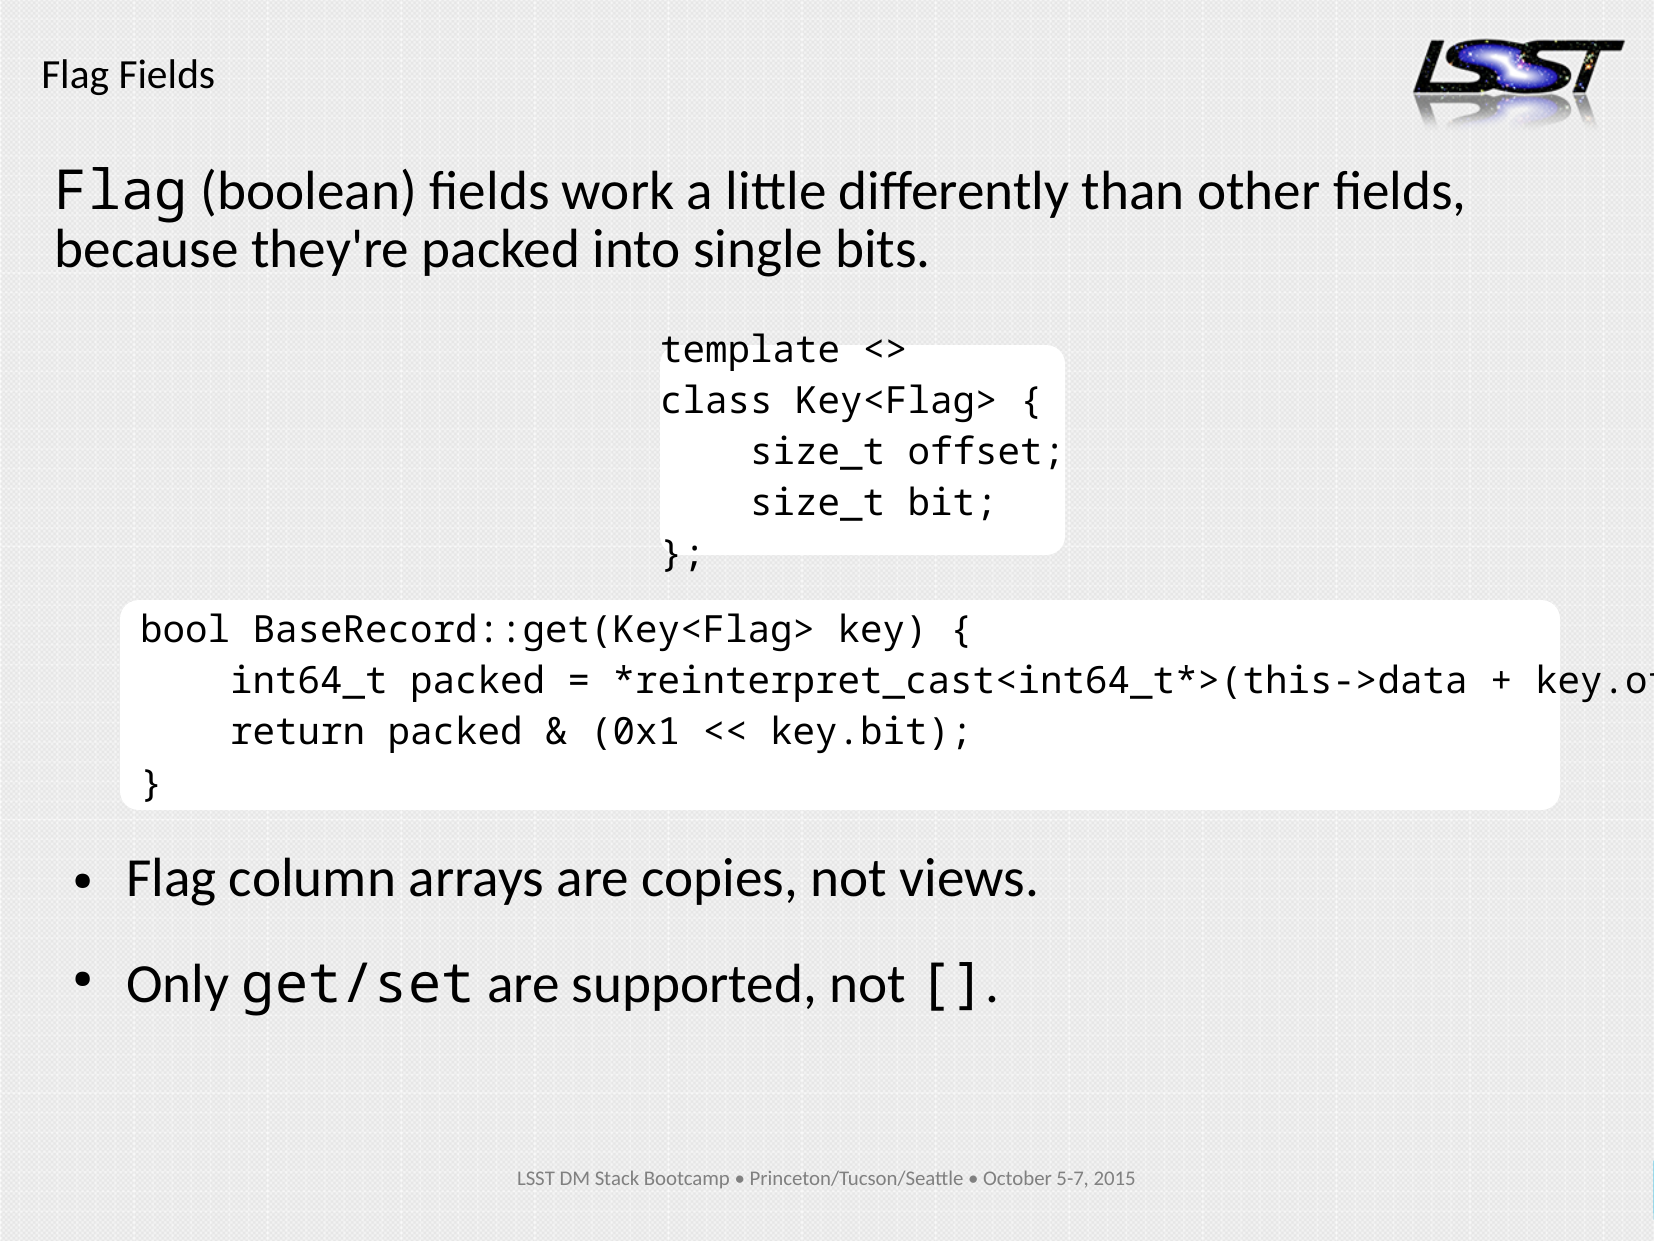

# Flag Fields
Flag (boolean) fields work a little differently than other fields, because they're packed into single bits.
template <>
class Key<Flag> {
 size_t offset;
 size_t bit;
};
bool BaseRecord::get(Key<Flag> key) {
 int64_t packed = *reinterpret_cast<int64_t*>(this->data + key.offset));
 return packed & (0x1 << key.bit);
}
Flag column arrays are copies, not views.
Only get/set are supported, not [].